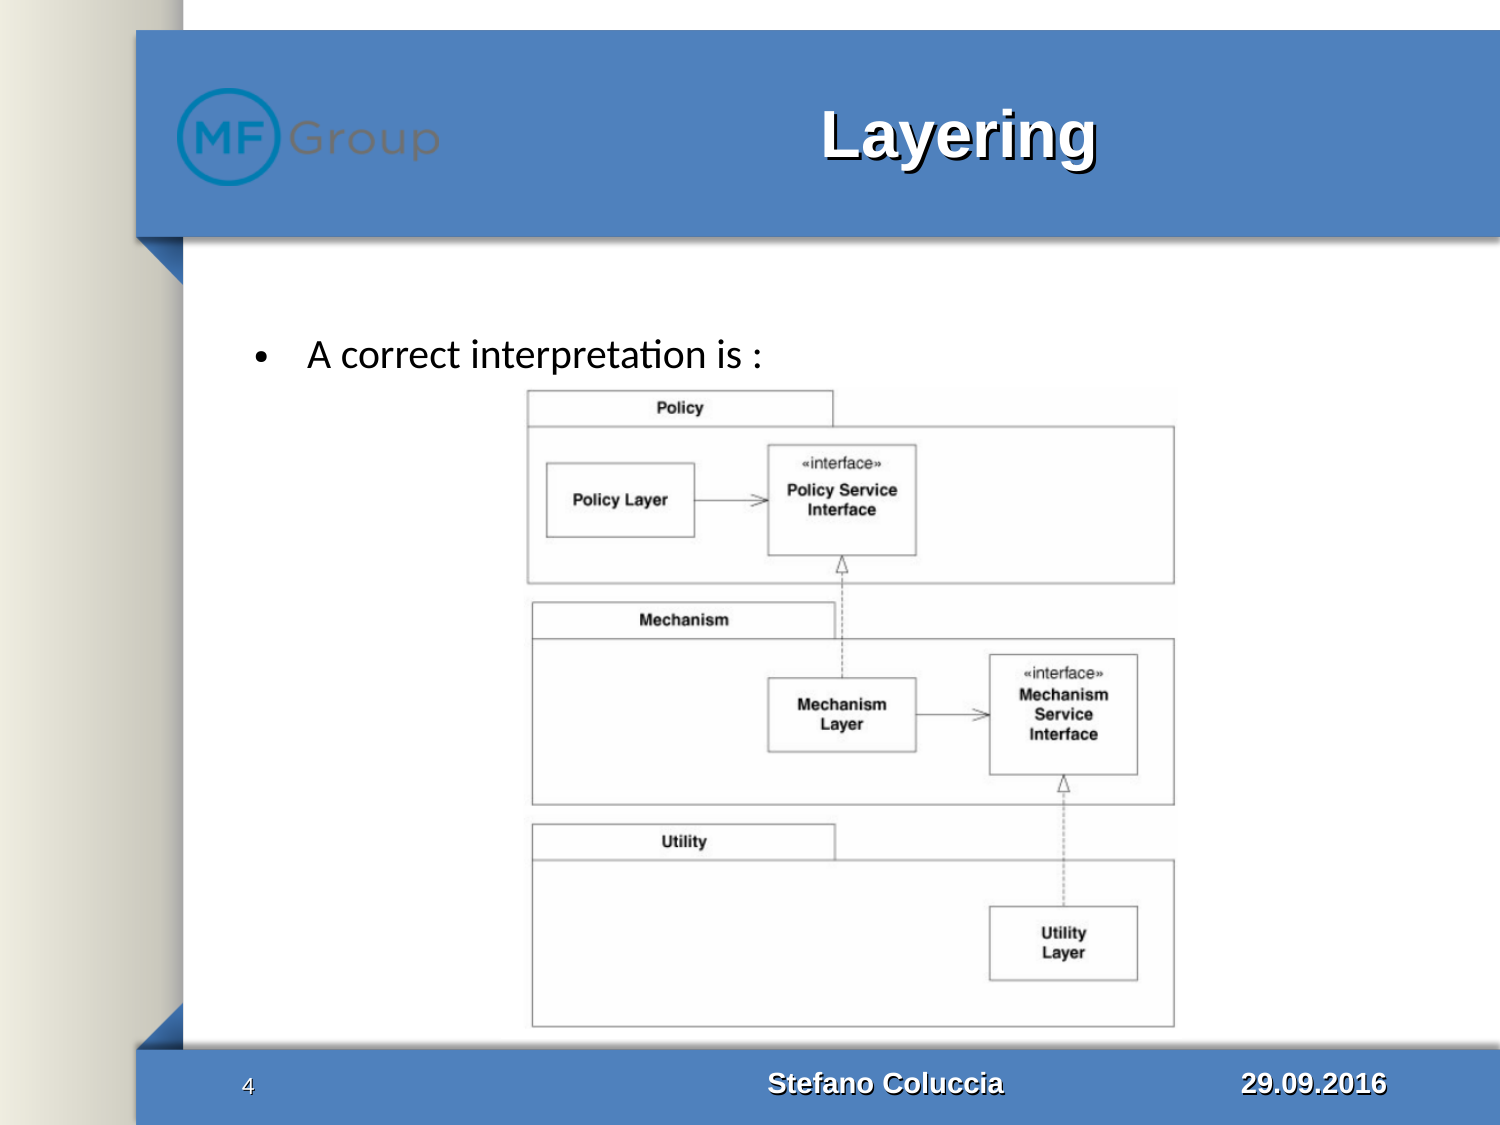

# Layering
A correct interpretation is :
4
Stefano Coluccia
29.09.2016